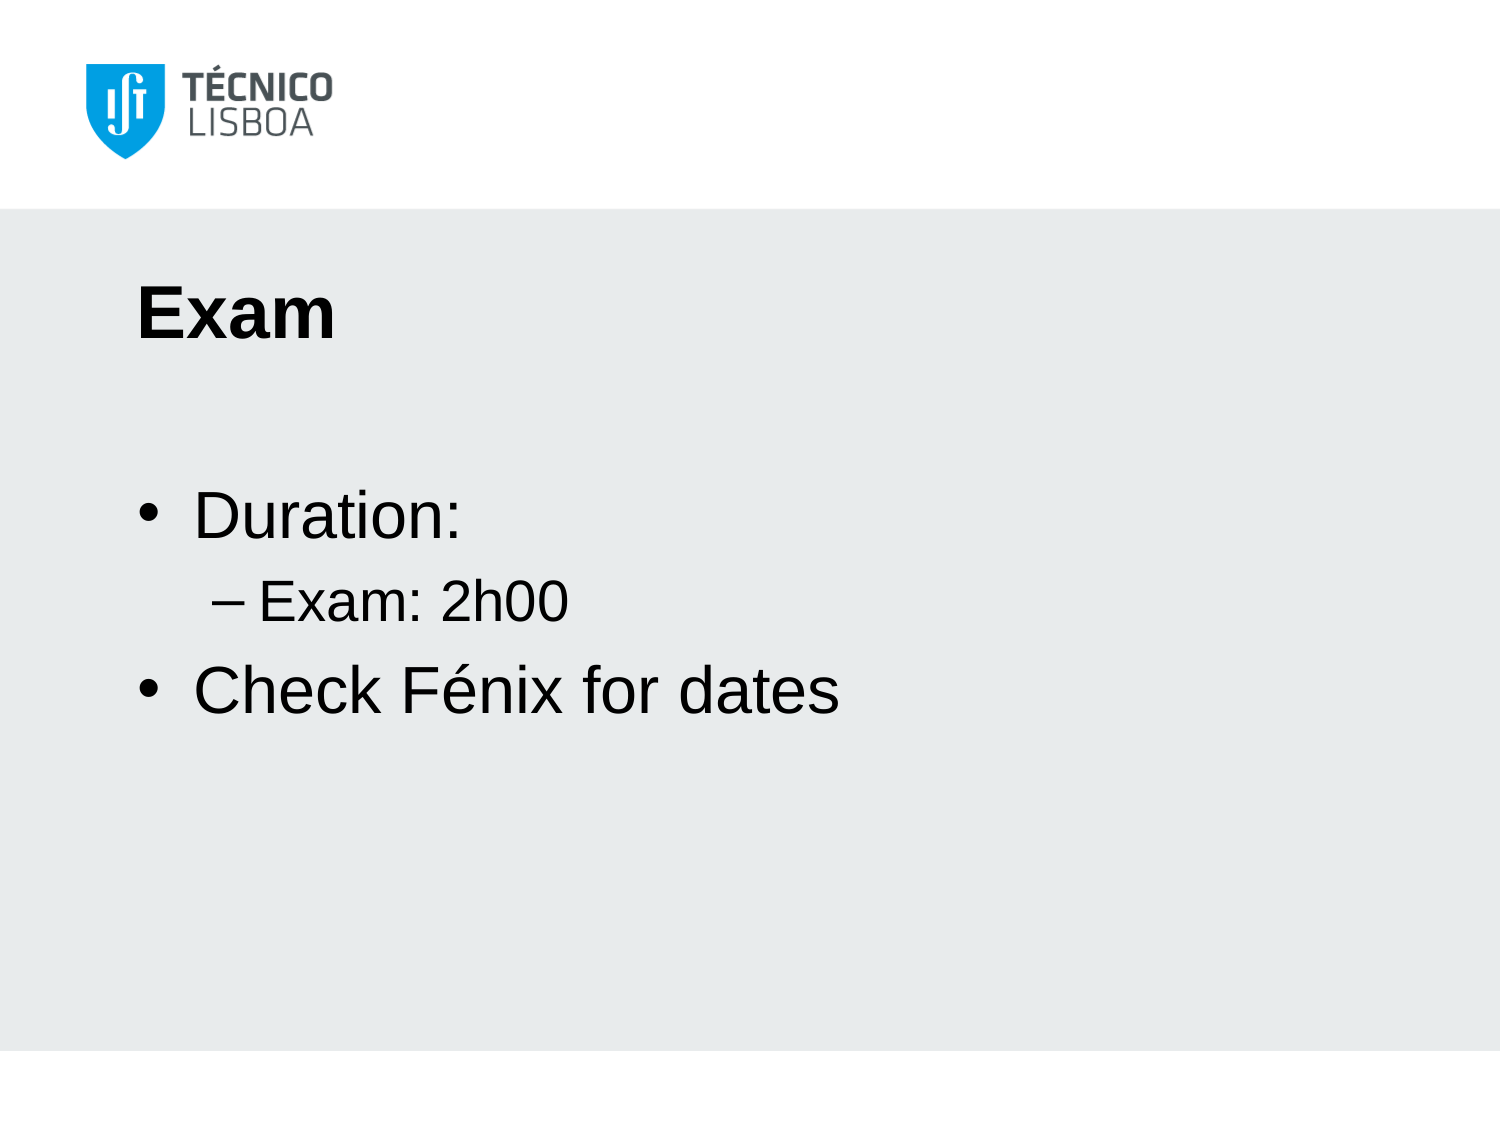

# Exam
Duration:
Exam: 2h00
Check Fénix for dates